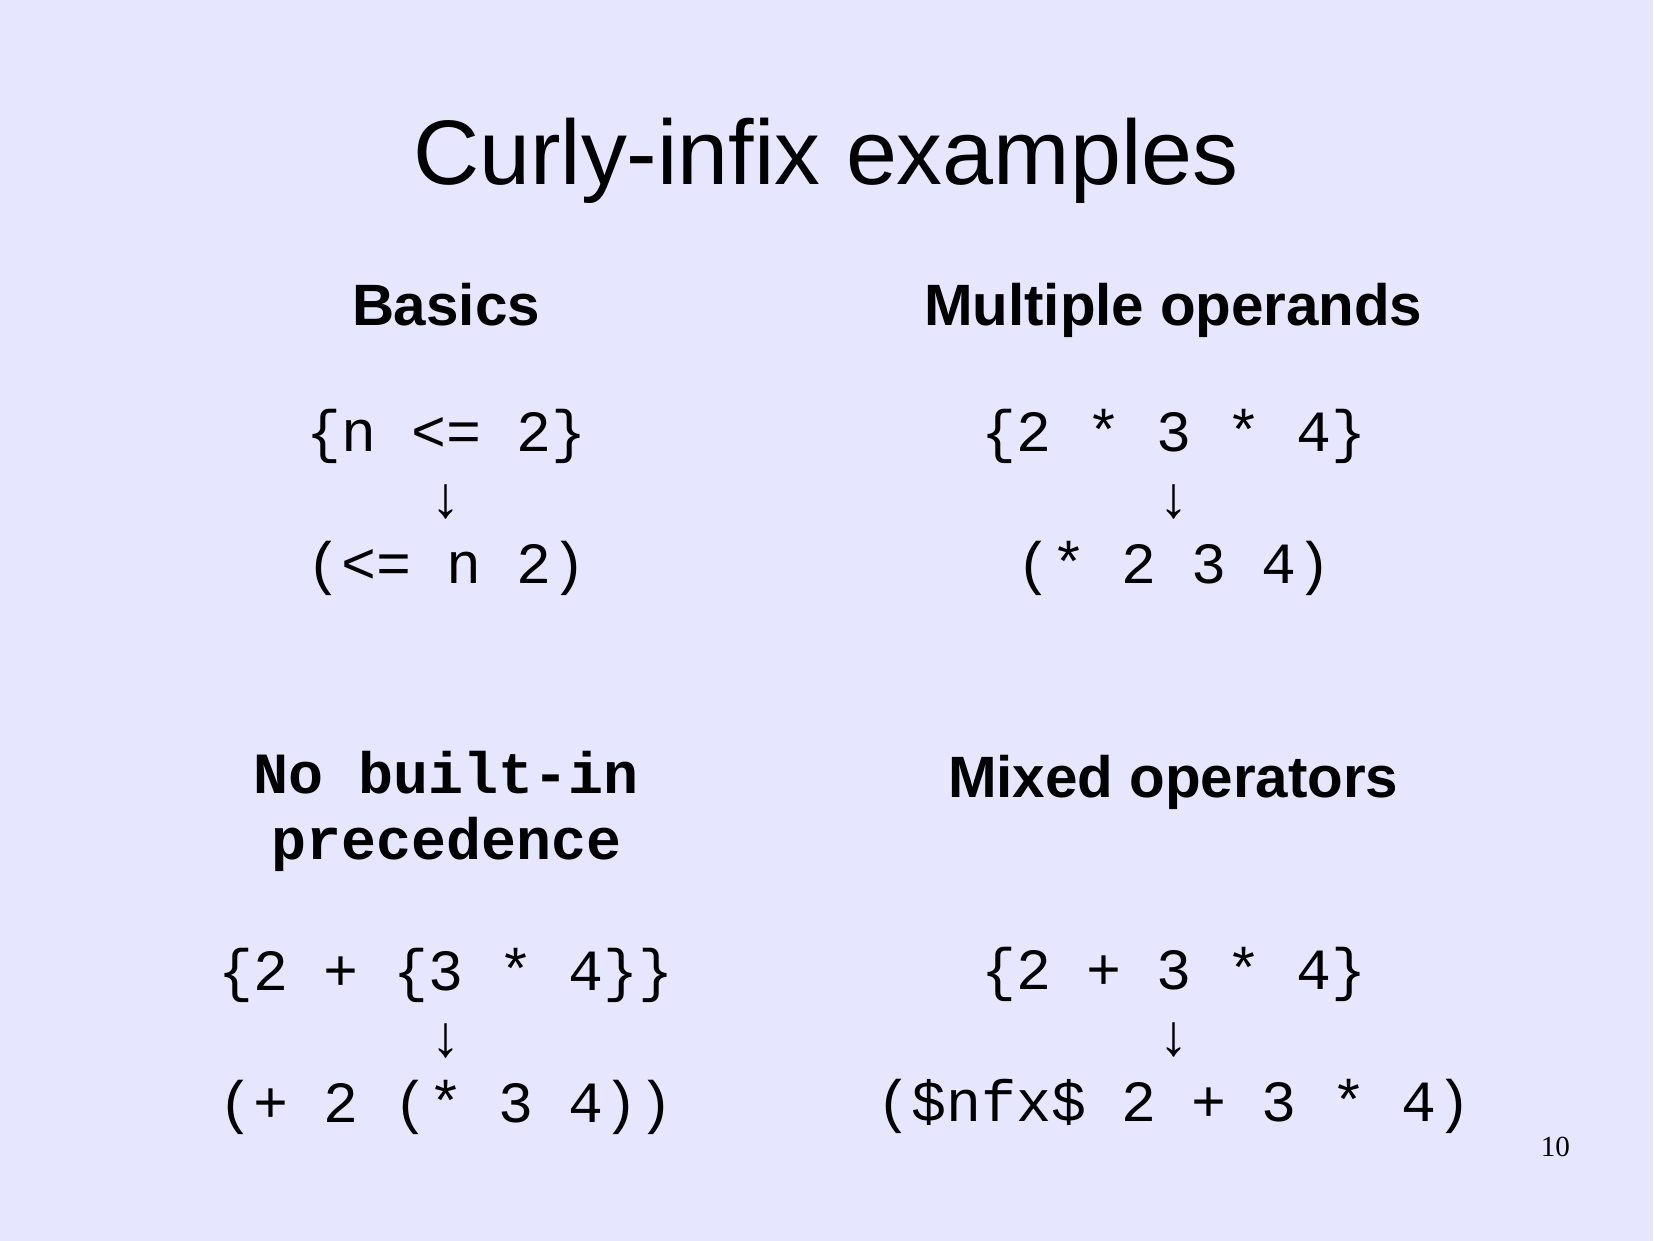

# Curly-infix examples
| Basics {n <= 2} ↓ (<= n 2) | Multiple operands {2 \* 3 \* 4} ↓ (\* 2 3 4) |
| --- | --- |
| No built-in precedence {2 + {3 \* 4}} ↓ (+ 2 (\* 3 4)) | Mixed operators {2 + 3 \* 4} ↓ ($nfx$ 2 + 3 \* 4) |
10